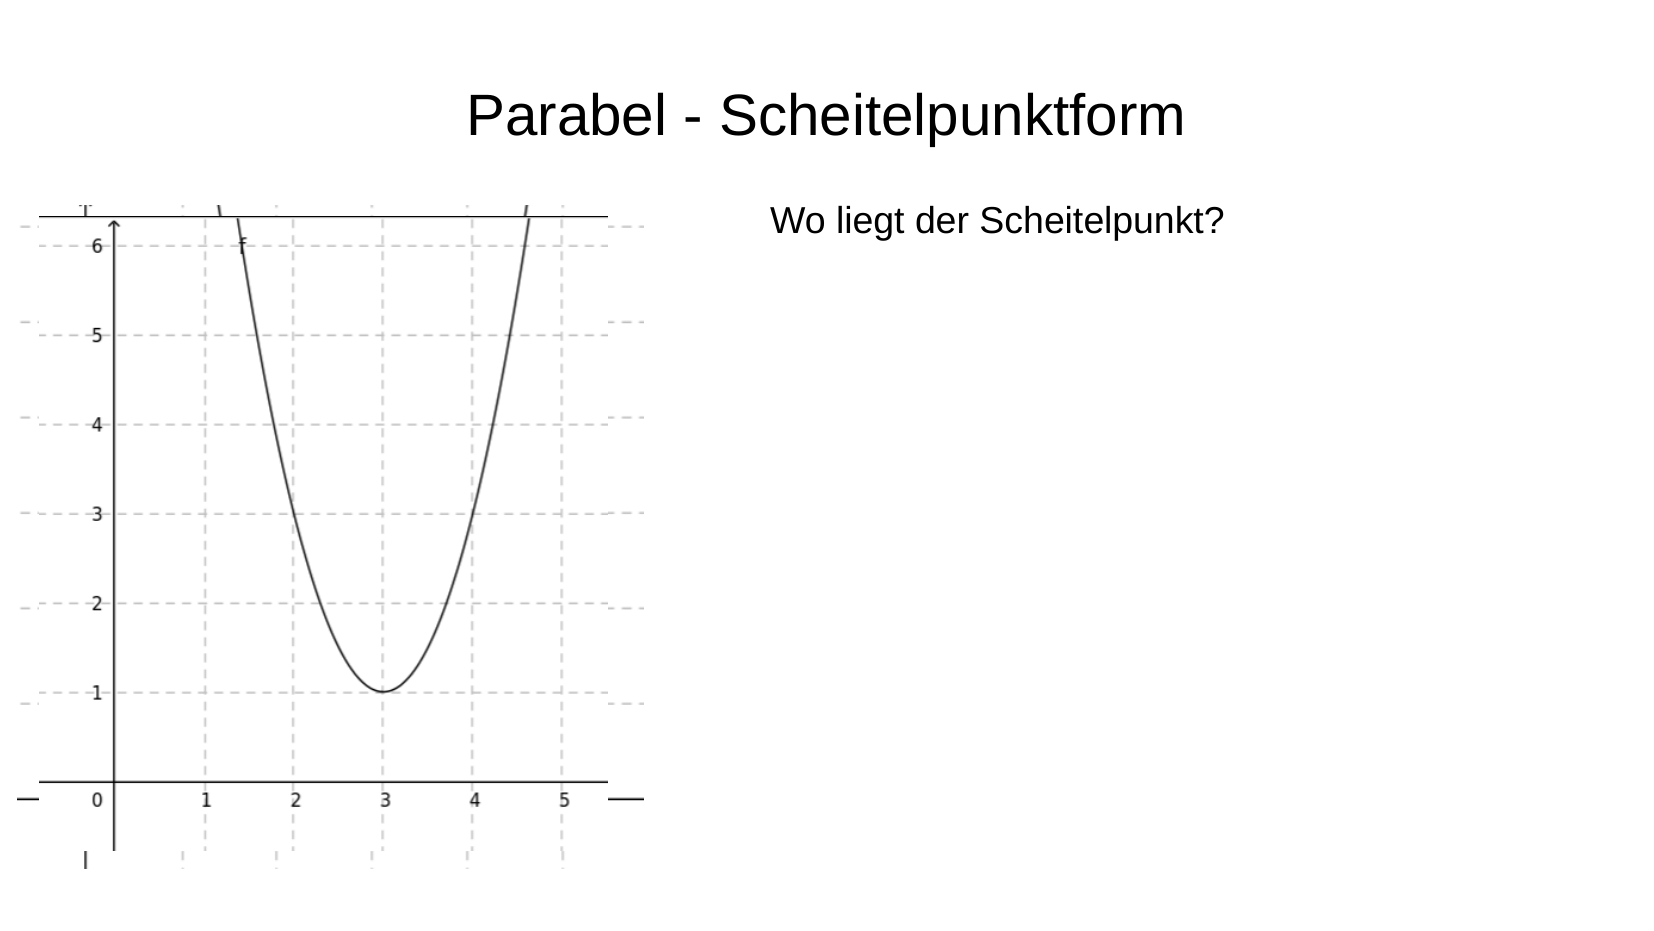

# Parabel - Scheitelpunktform
Wo liegt der Scheitelpunkt?